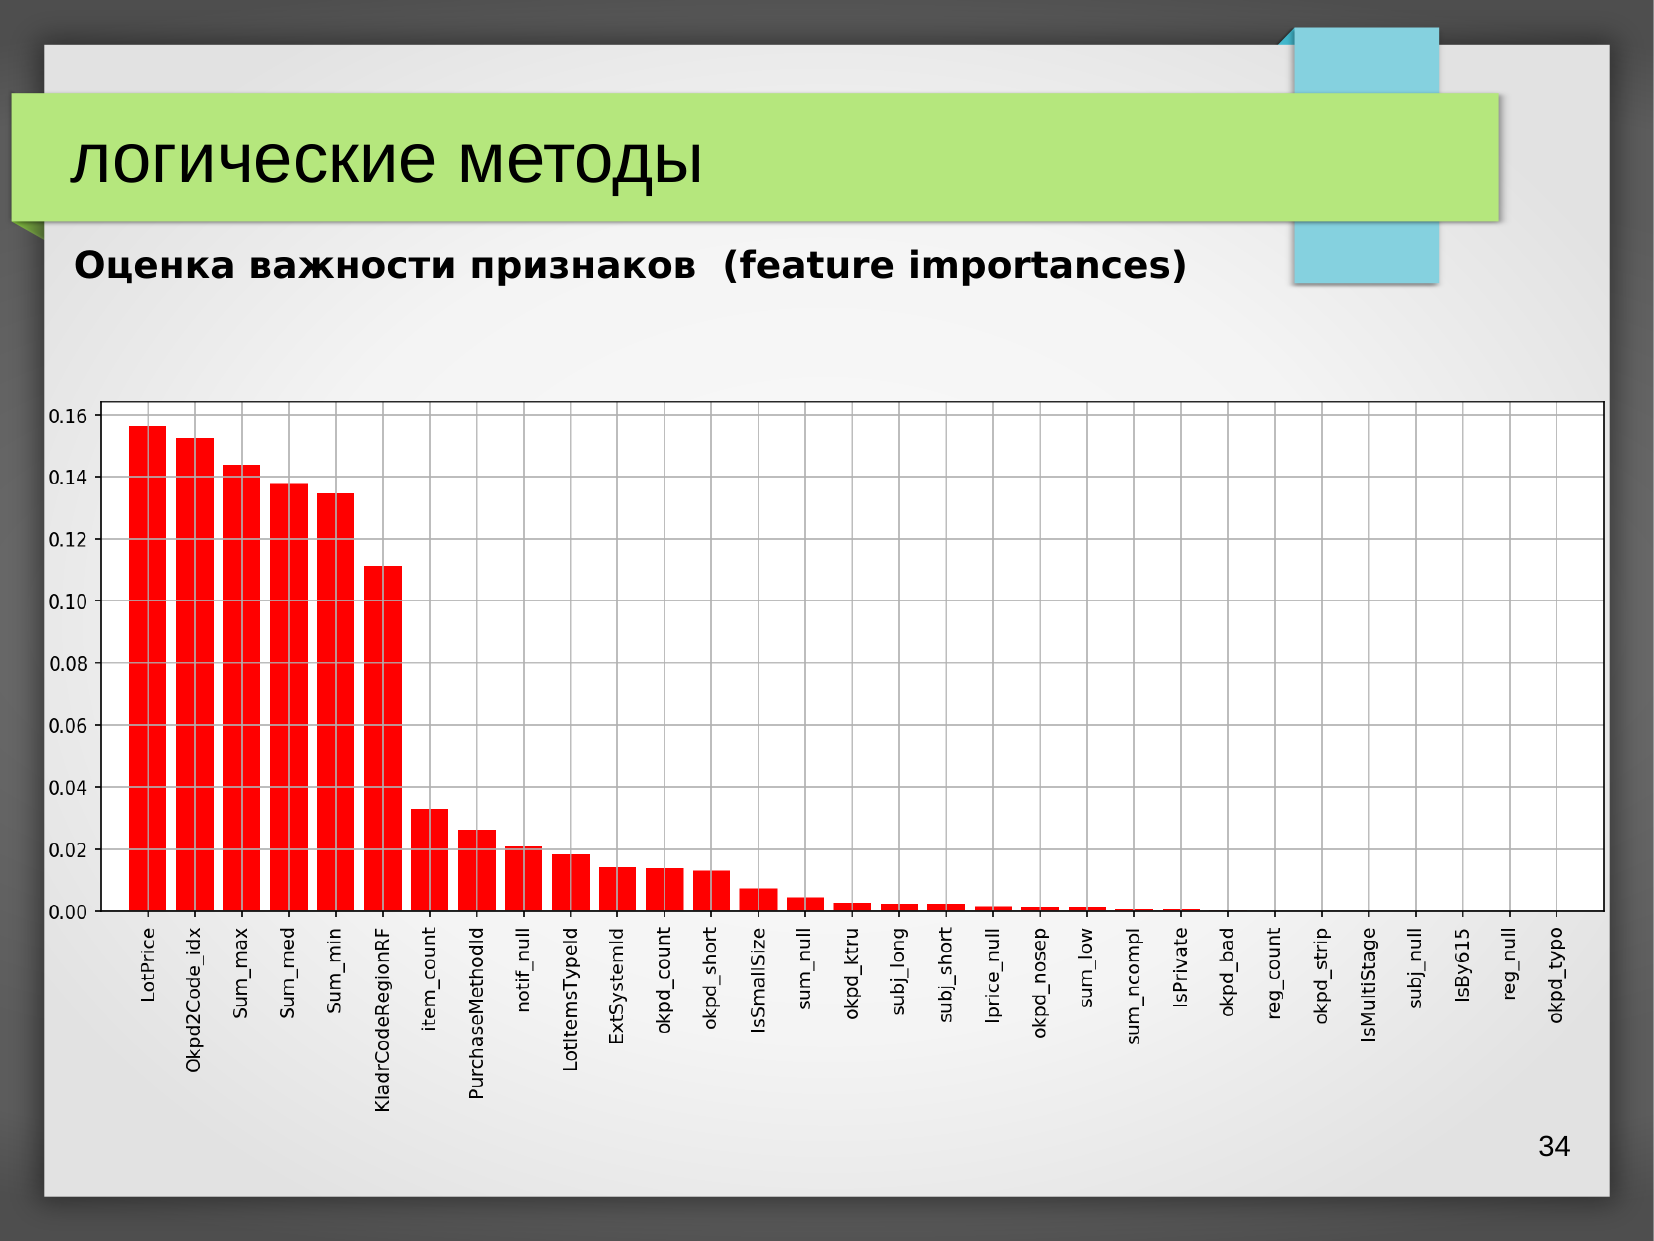

# логические методы
Оценка важности признаков (feature importances)
34